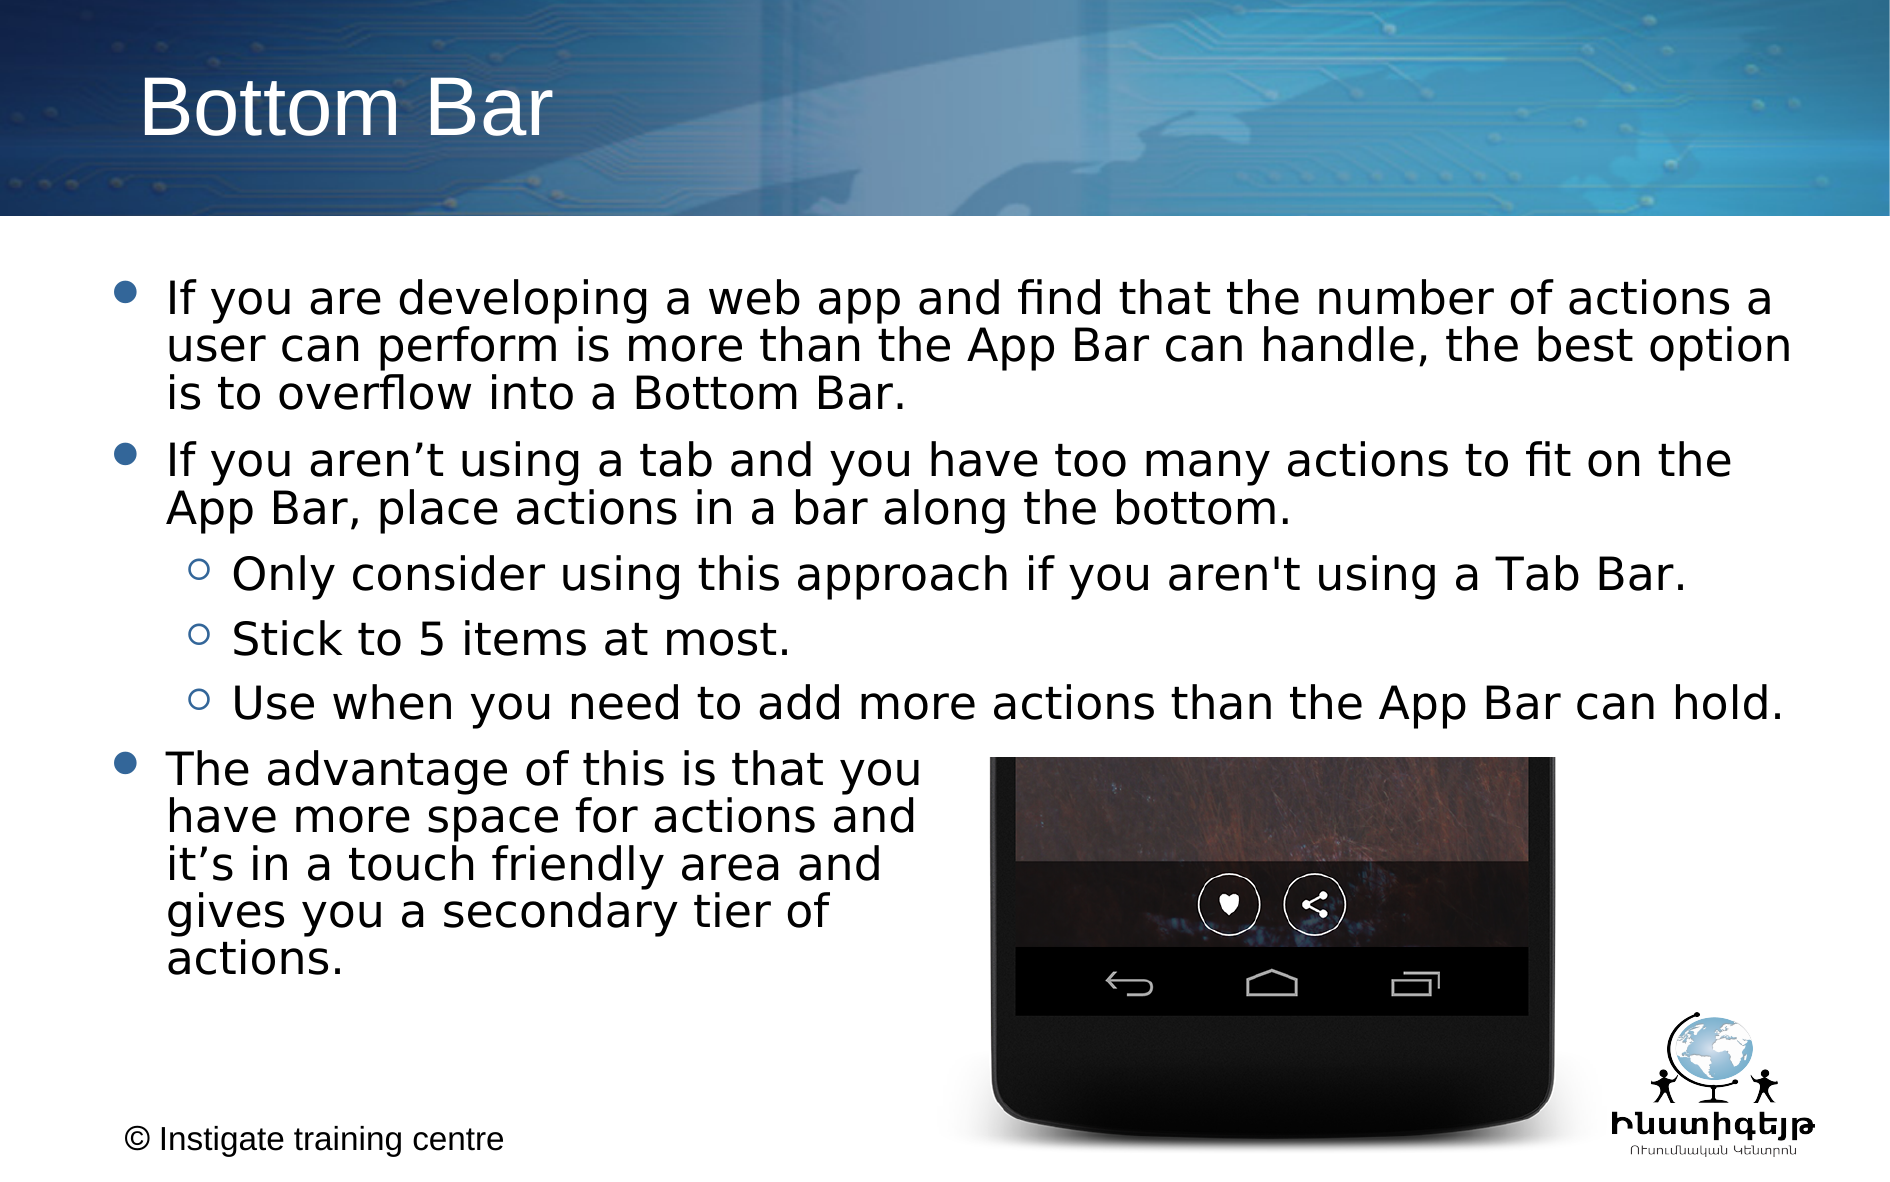

Bottom Bar
# If you are developing a web app and find that the number of actions a user can perform is more than the App Bar can handle, the best option is to overflow into a Bottom Bar.
If you aren’t using a tab and you have too many actions to fit on the App Bar, place actions in a bar along the bottom.
Only consider using this approach if you aren't using a Tab Bar.
Stick to 5 items at most.
Use when you need to add more actions than the App Bar can hold.
The advantage of this is that you
have more space for actions and
it’s in a touch friendly area and
gives you a secondary tier of
actions.